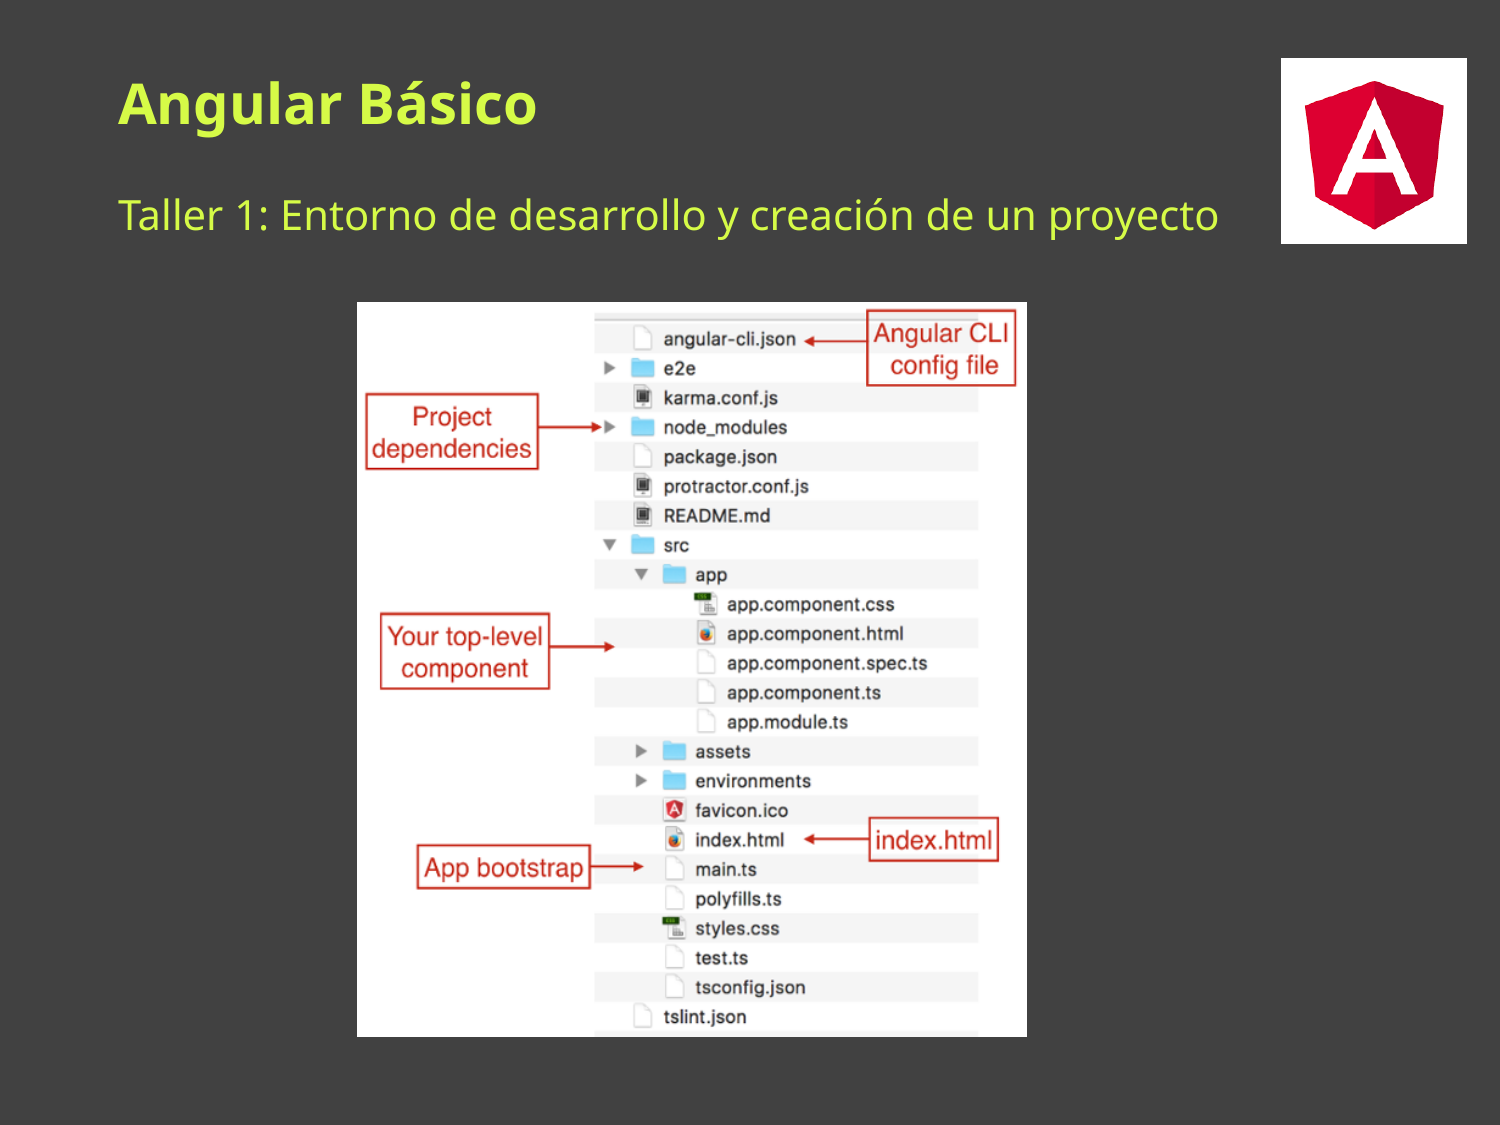

# Angular Básico
Taller 1: Entorno de desarrollo y creación de un proyecto